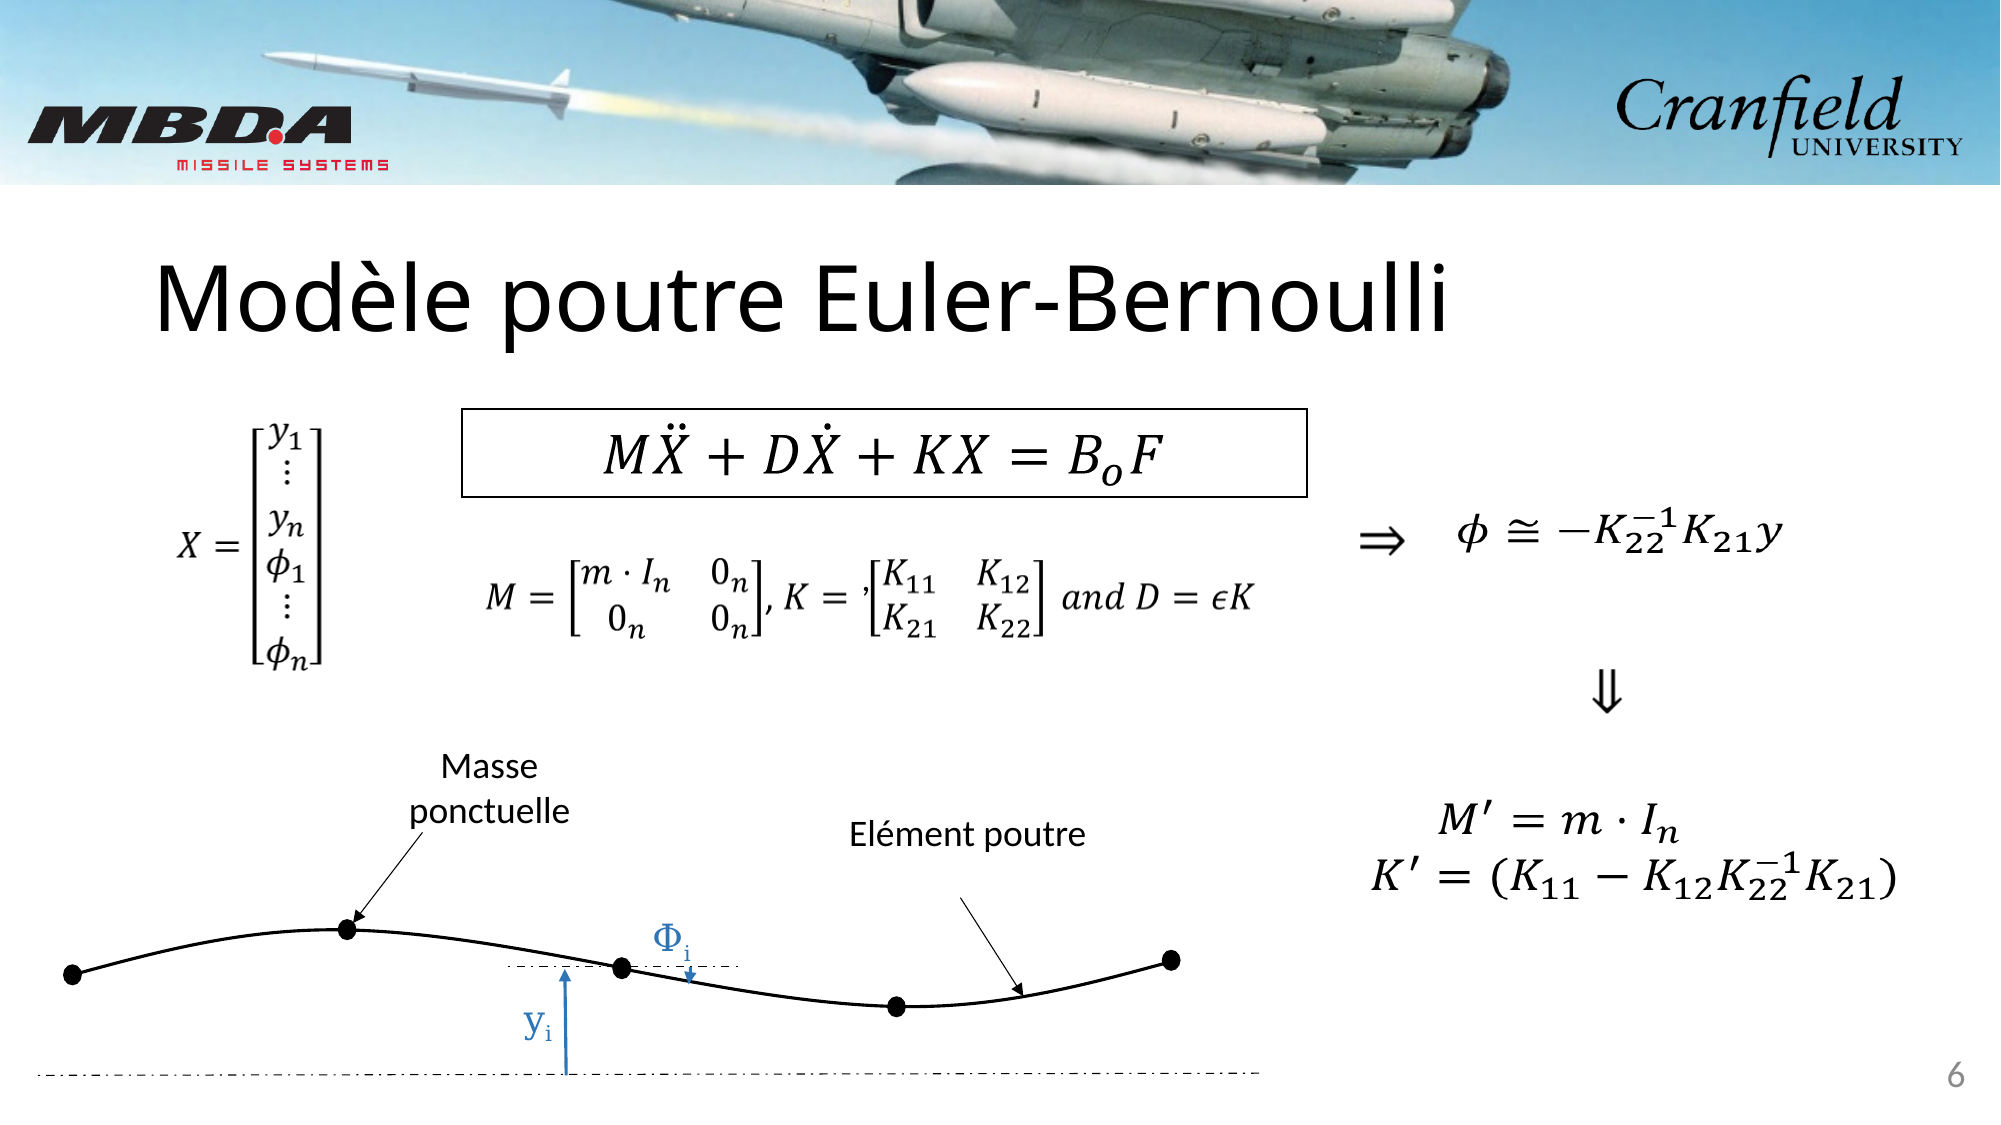

# Modèle poutre Euler-Bernoulli
,
Masse ponctuelle
Elément poutre
Φi
yi